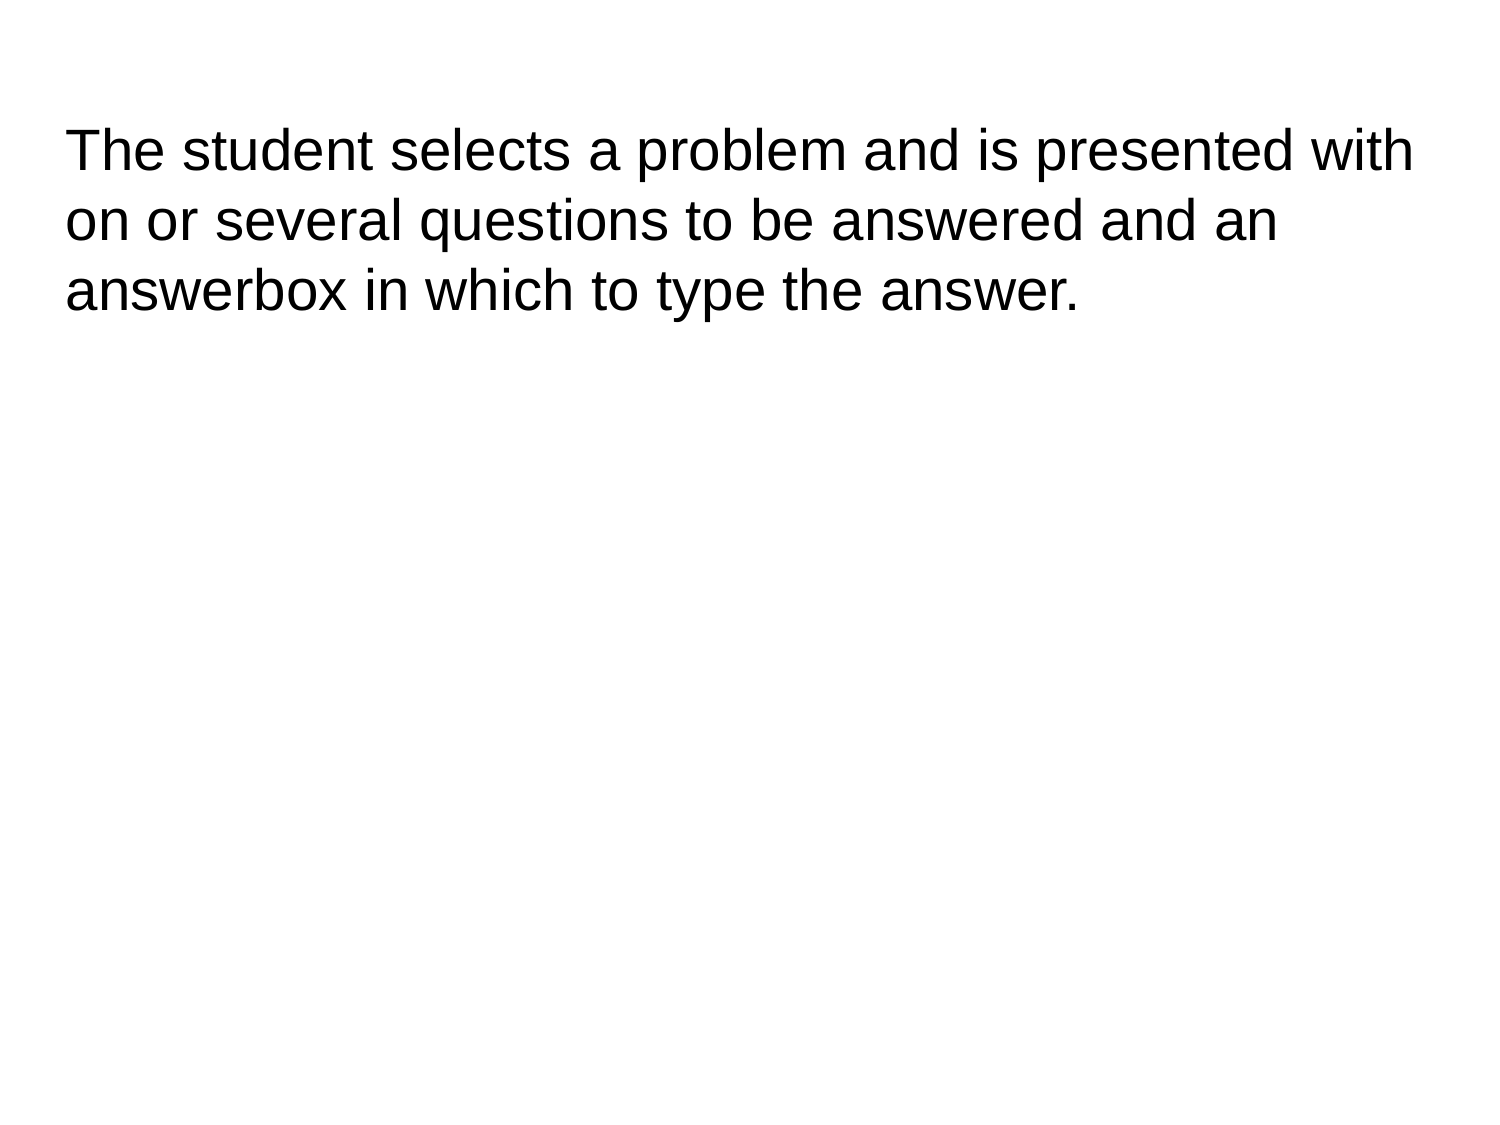

The student selects a problem and is presented with on or several questions to be answered and an answerbox in which to type the answer.